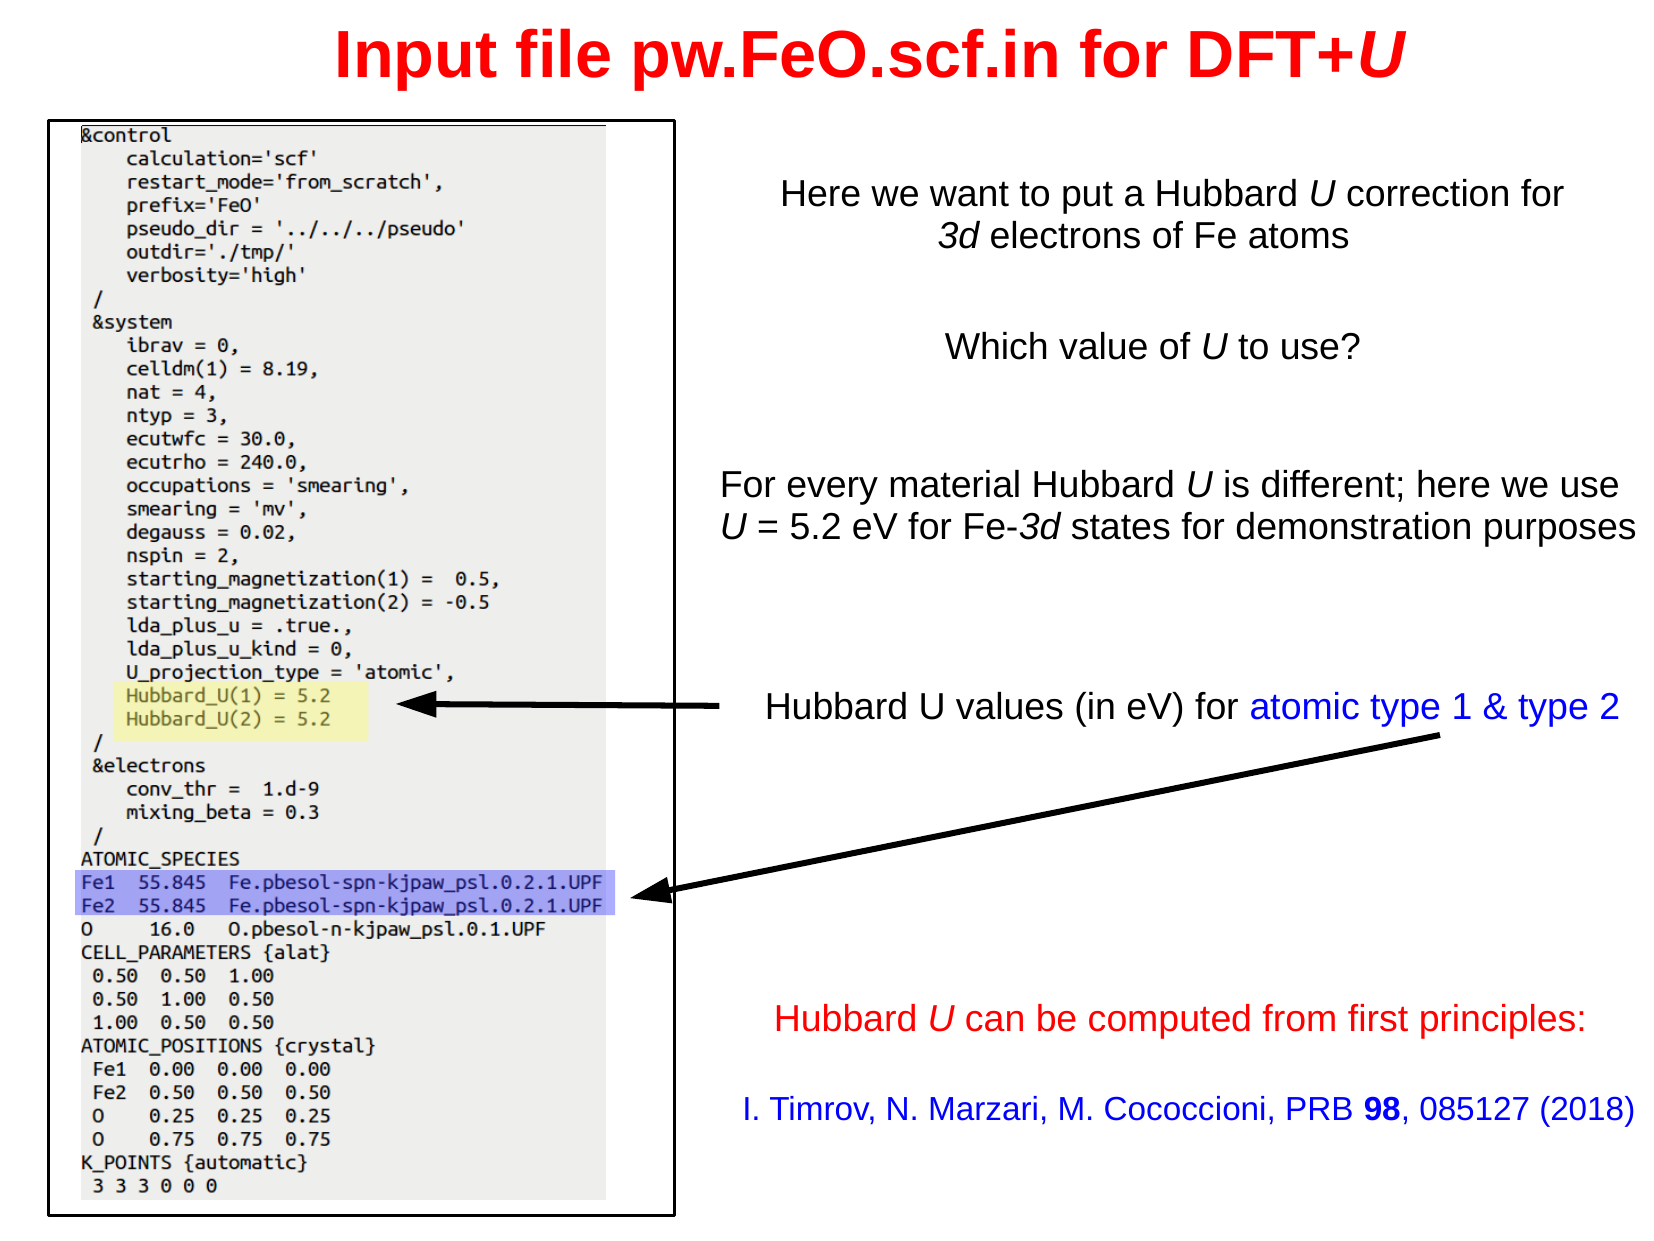

# Input file pw.FeO.scf.in for DFT+U
Here we want to put a Hubbard U correction for
 3d electrons of Fe atoms
Which value of U to use?
For every material Hubbard U is different; here we use
U = 5.2 eV for Fe-3d states for demonstration purposes
Hubbard U values (in eV) for atomic type 1 & type 2
Hubbard U can be computed from first principles:
I. Timrov, N. Marzari, M. Cococcioni, PRB 98, 085127 (2018)